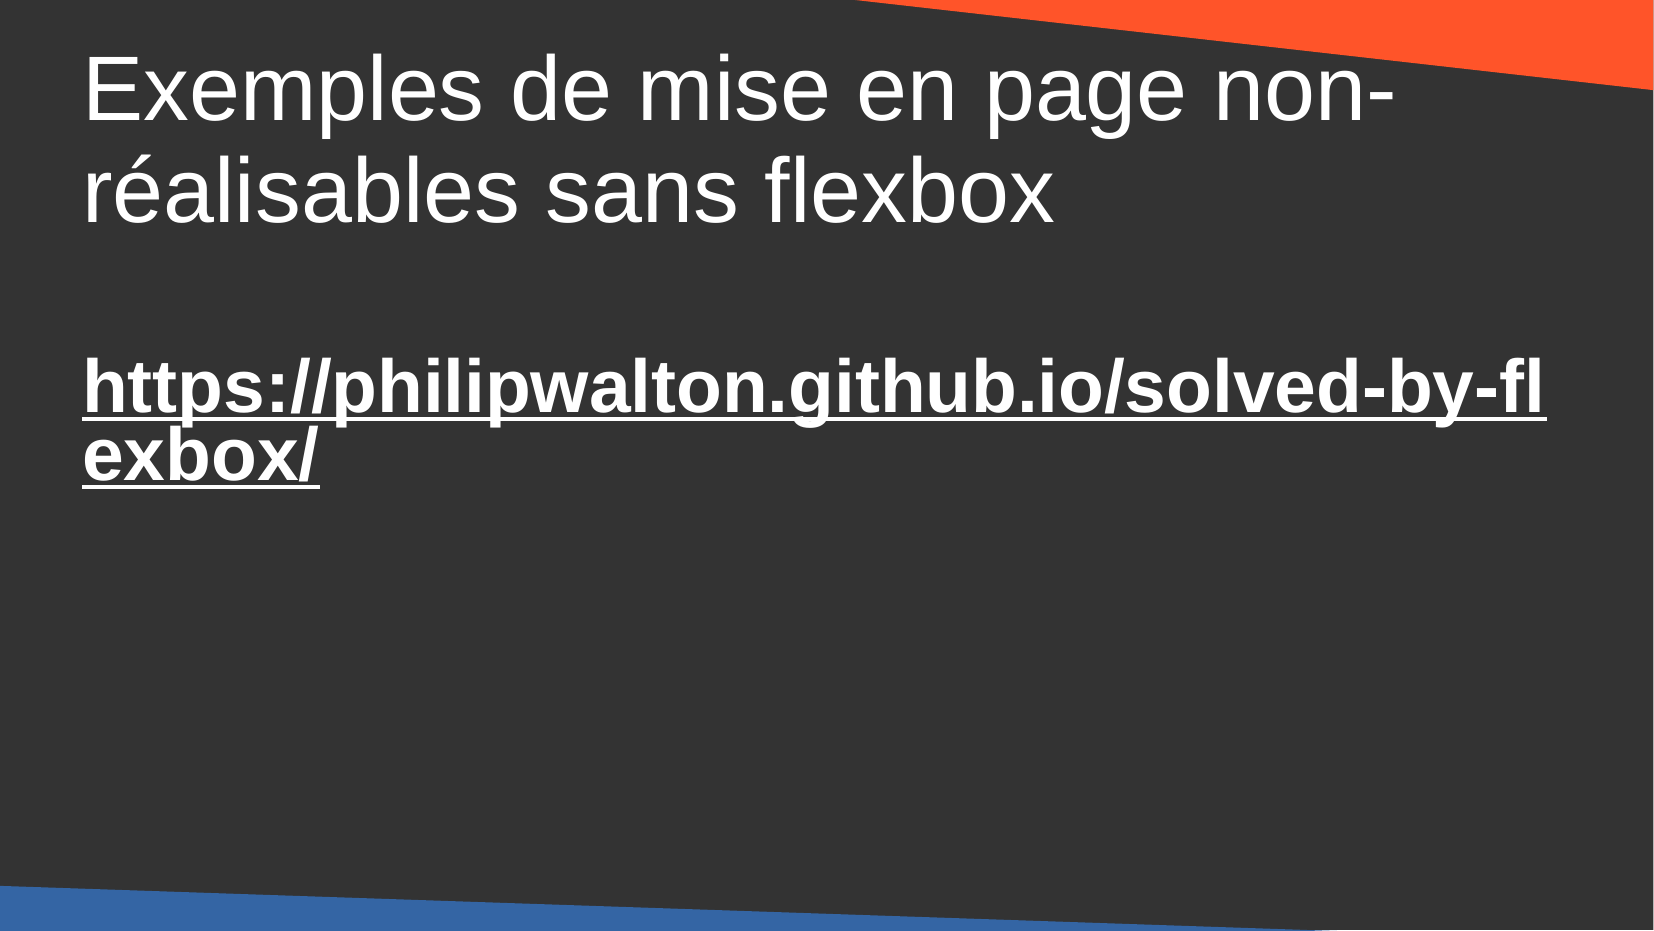

# Exemples de mise en page non-réalisables sans flexbox https://philipwalton.github.io/solved-by-flexbox/